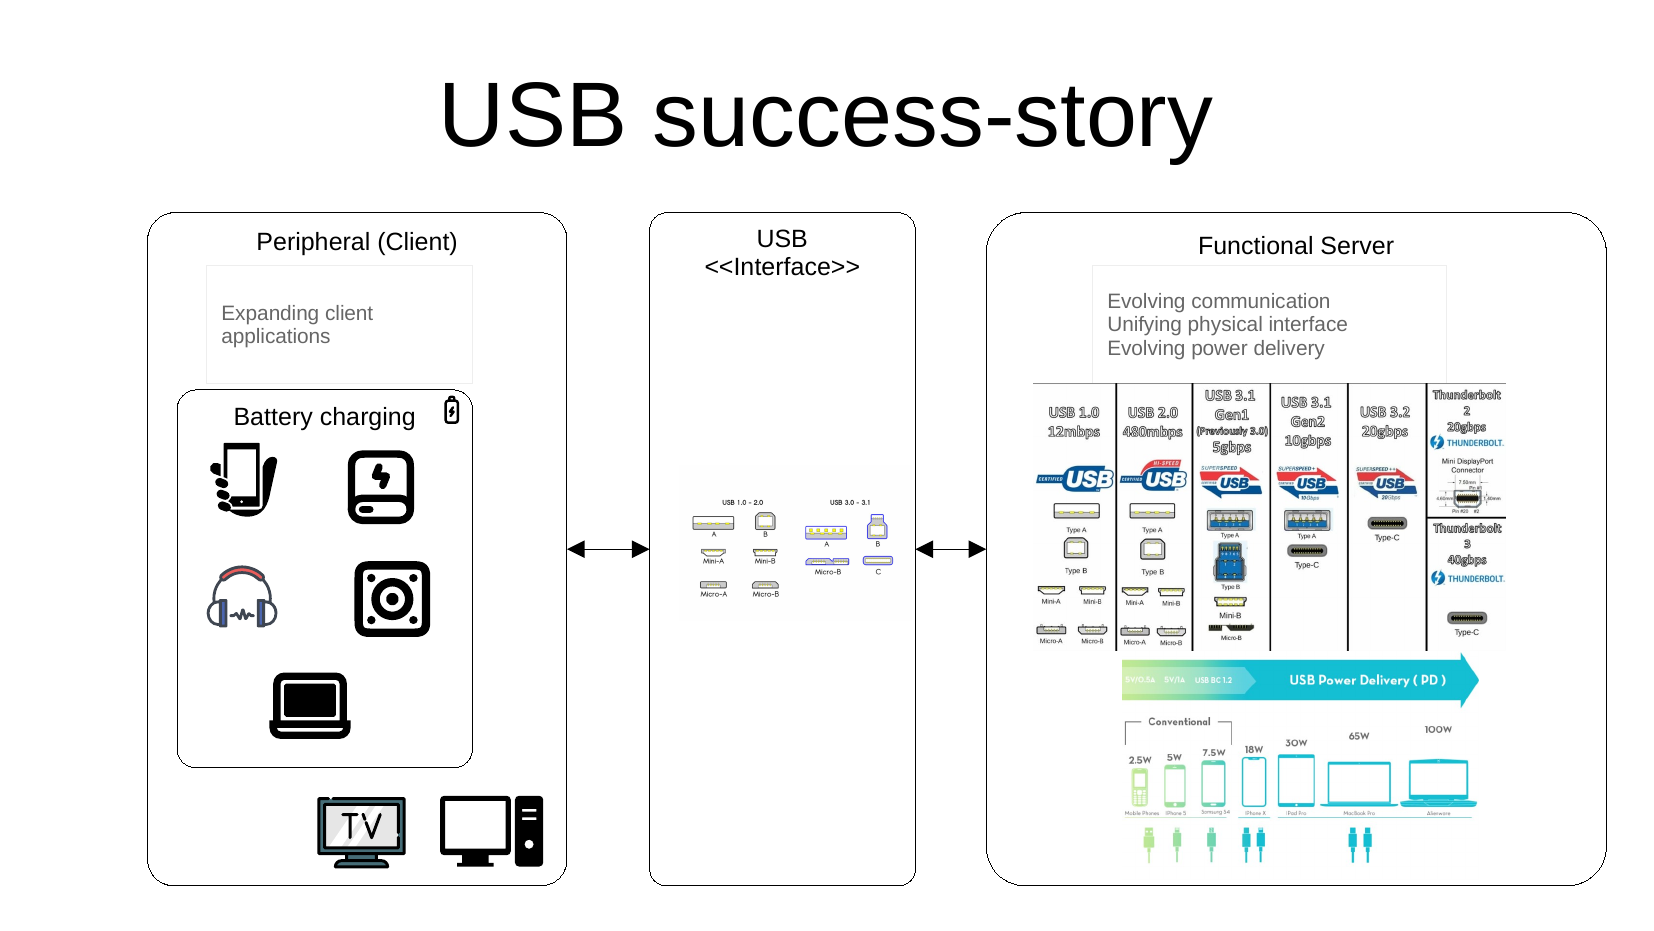

# USB success-story
Peripheral (Client)
USB
<<Interface>>
Functional Server
Expanding client applications
Evolving communication
Unifying physical interface
Evolving power delivery
Battery charging